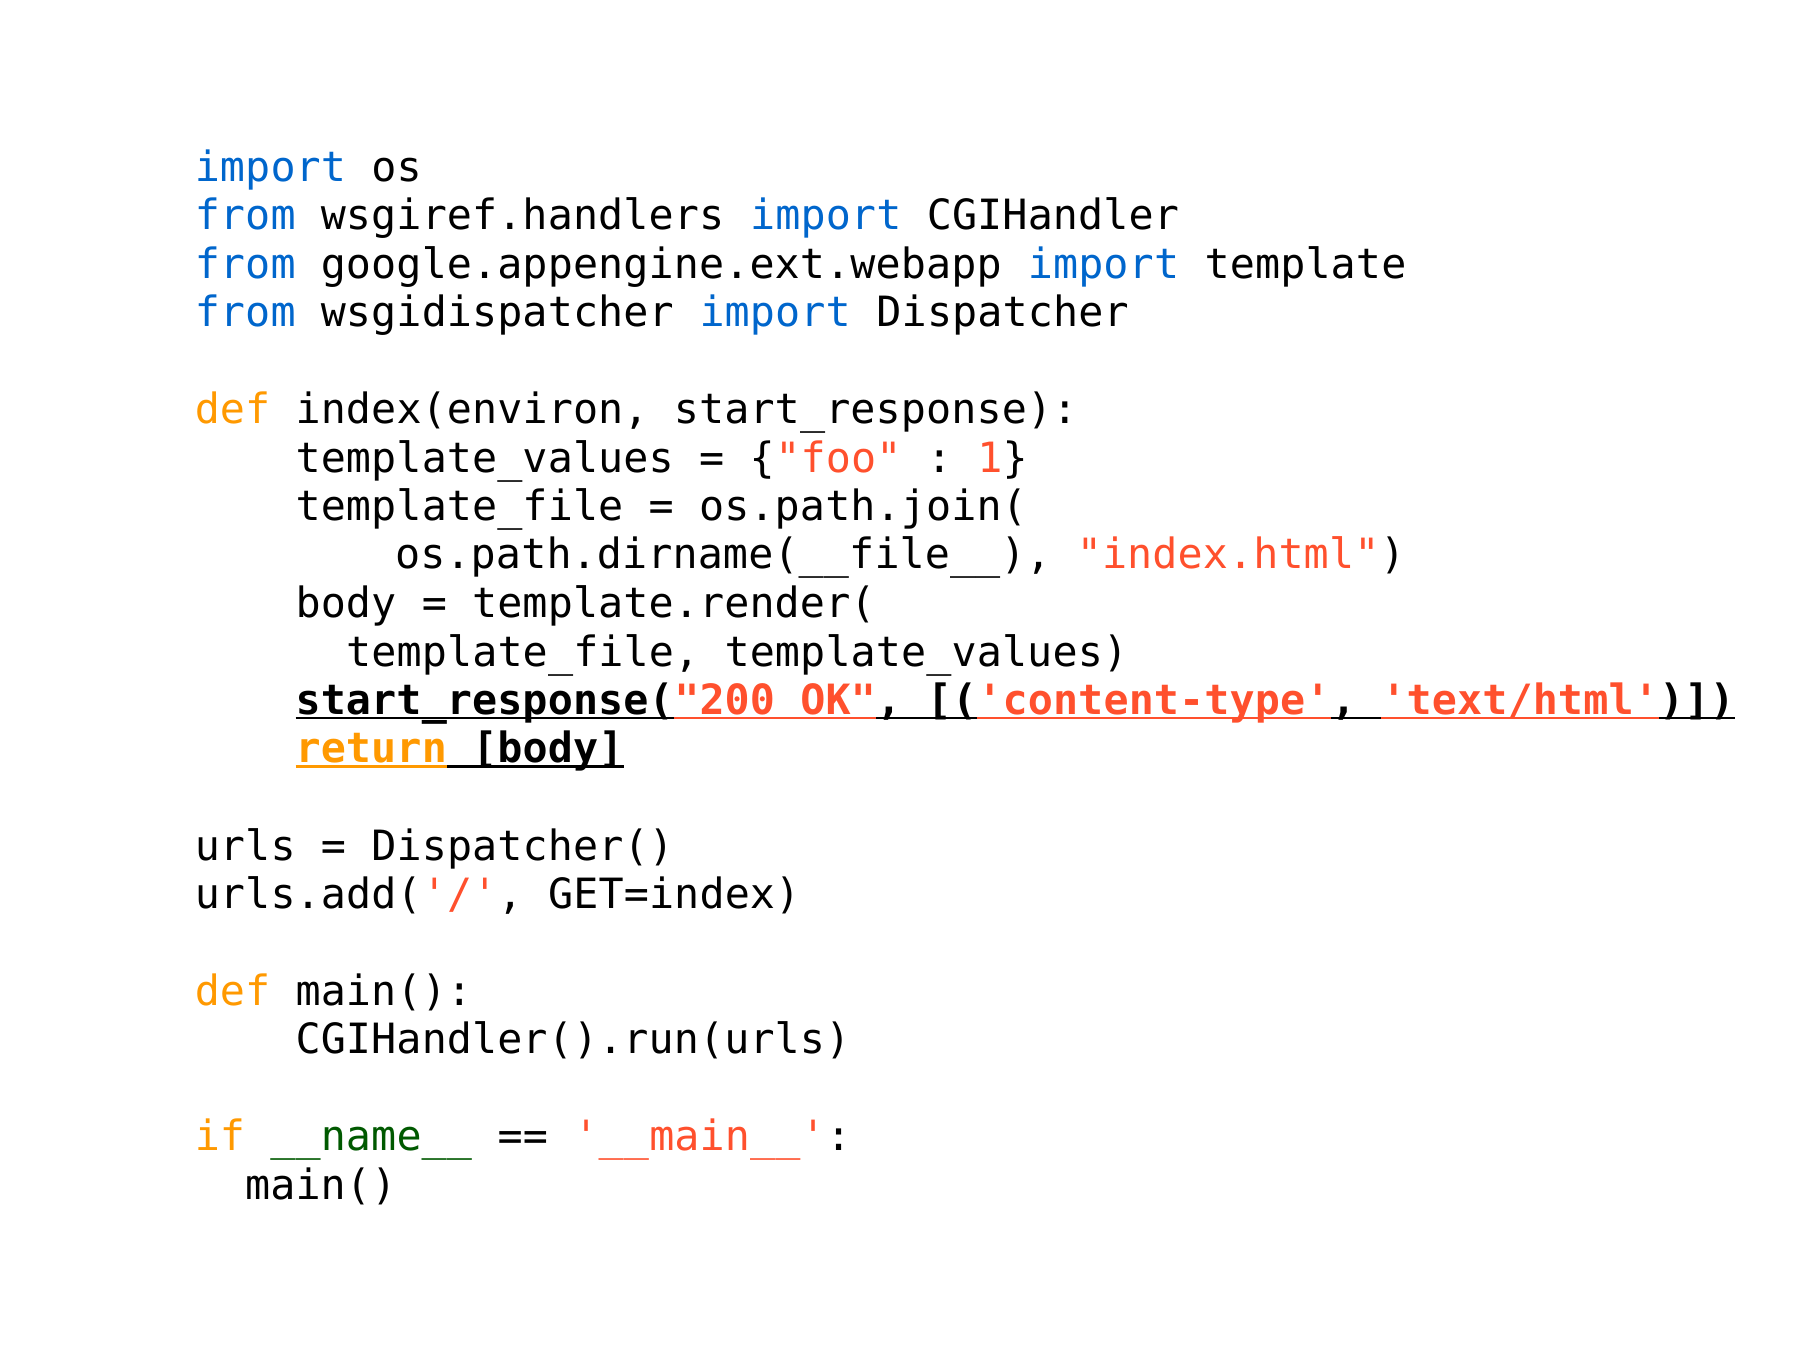

import os
from wsgiref.handlers import CGIHandler
from google.appengine.ext.webapp import template
from wsgidispatcher import Dispatcher
def index(environ, start_response):
 template_values = {"foo" : 1}
 template_file = os.path.join(
		 os.path.dirname(__file__), "index.html")
 body = template.render(
 template_file, template_values)
 start_response("200 OK", [('content-type', 'text/html')])
 return [body]
urls = Dispatcher()
urls.add('/', GET=index)
def main():
 CGIHandler().run(urls)
if __name__ == '__main__':
 main()